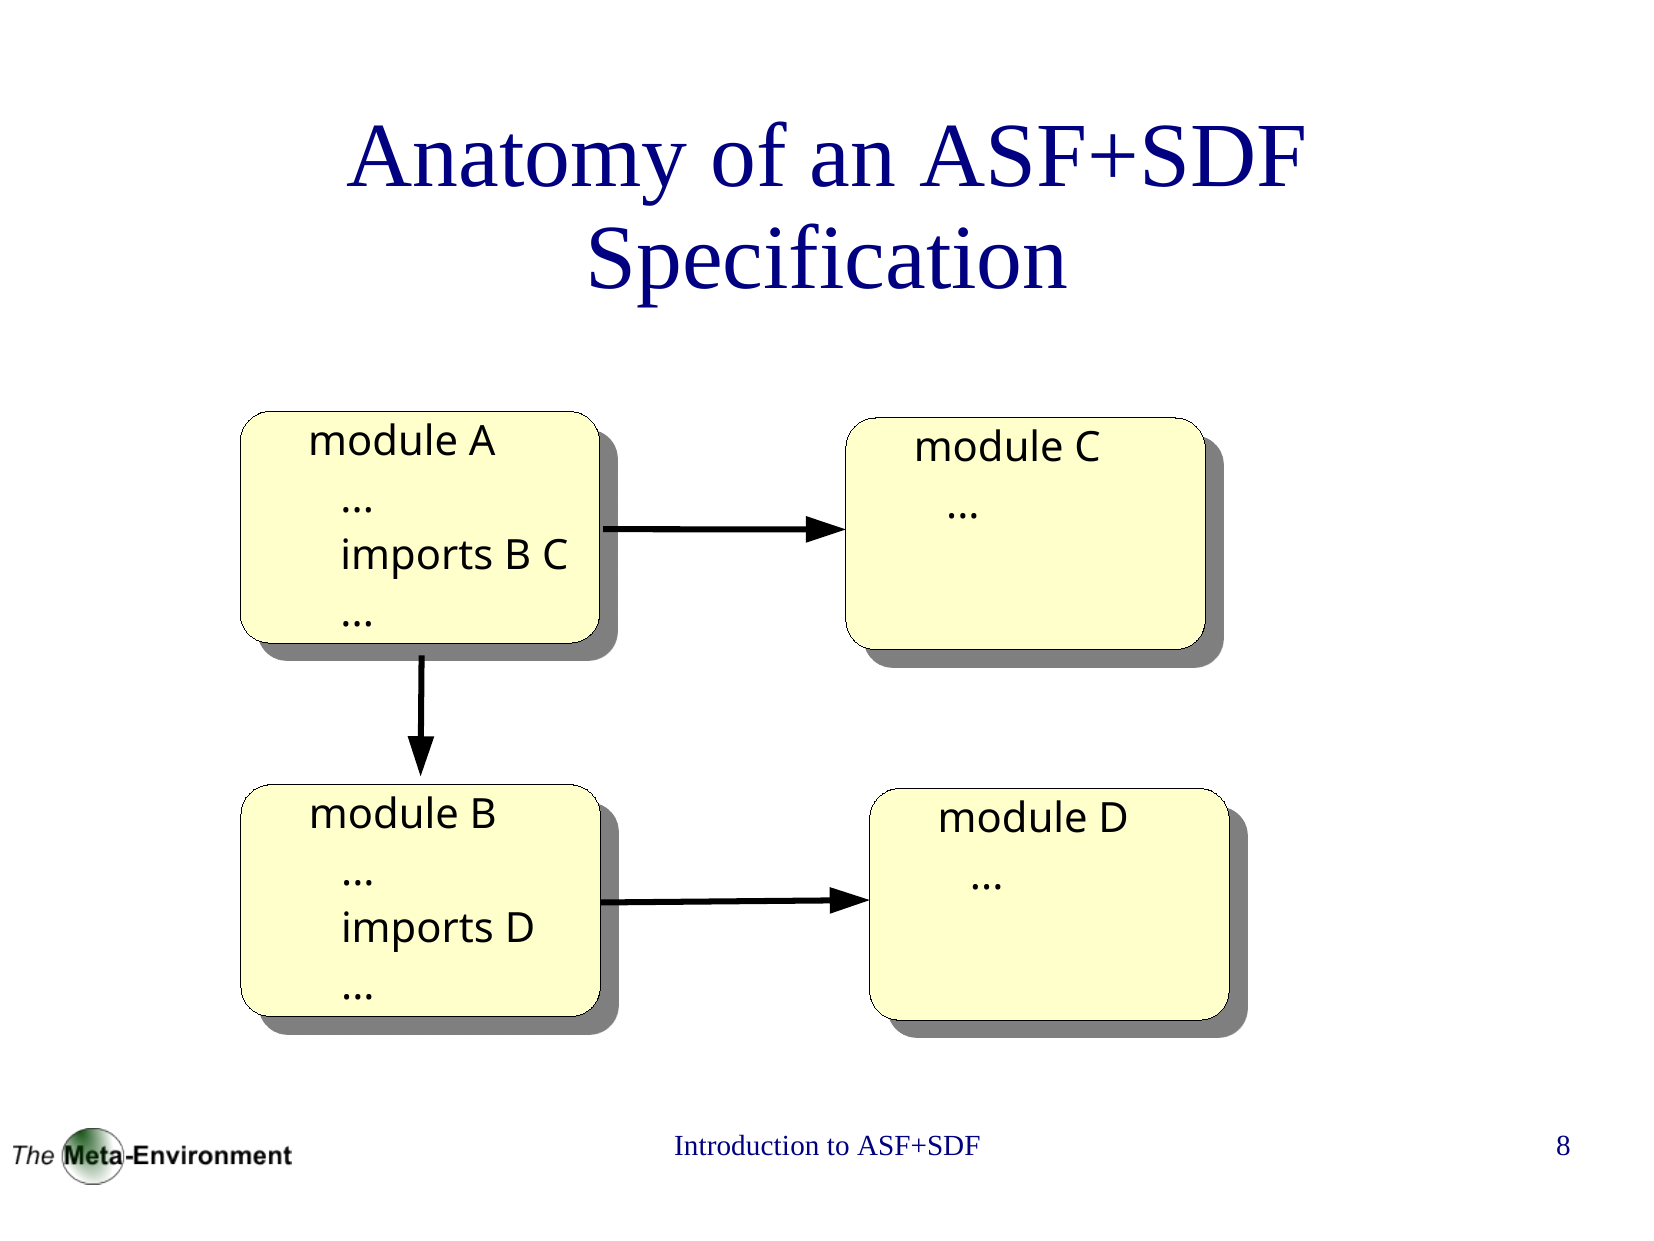

# Anatomy of an ASF+SDF Specification
module A
 ...
 imports B C
 ...
module C
 ...
module B
 ...
 imports D
 ...
module D
 ...
8